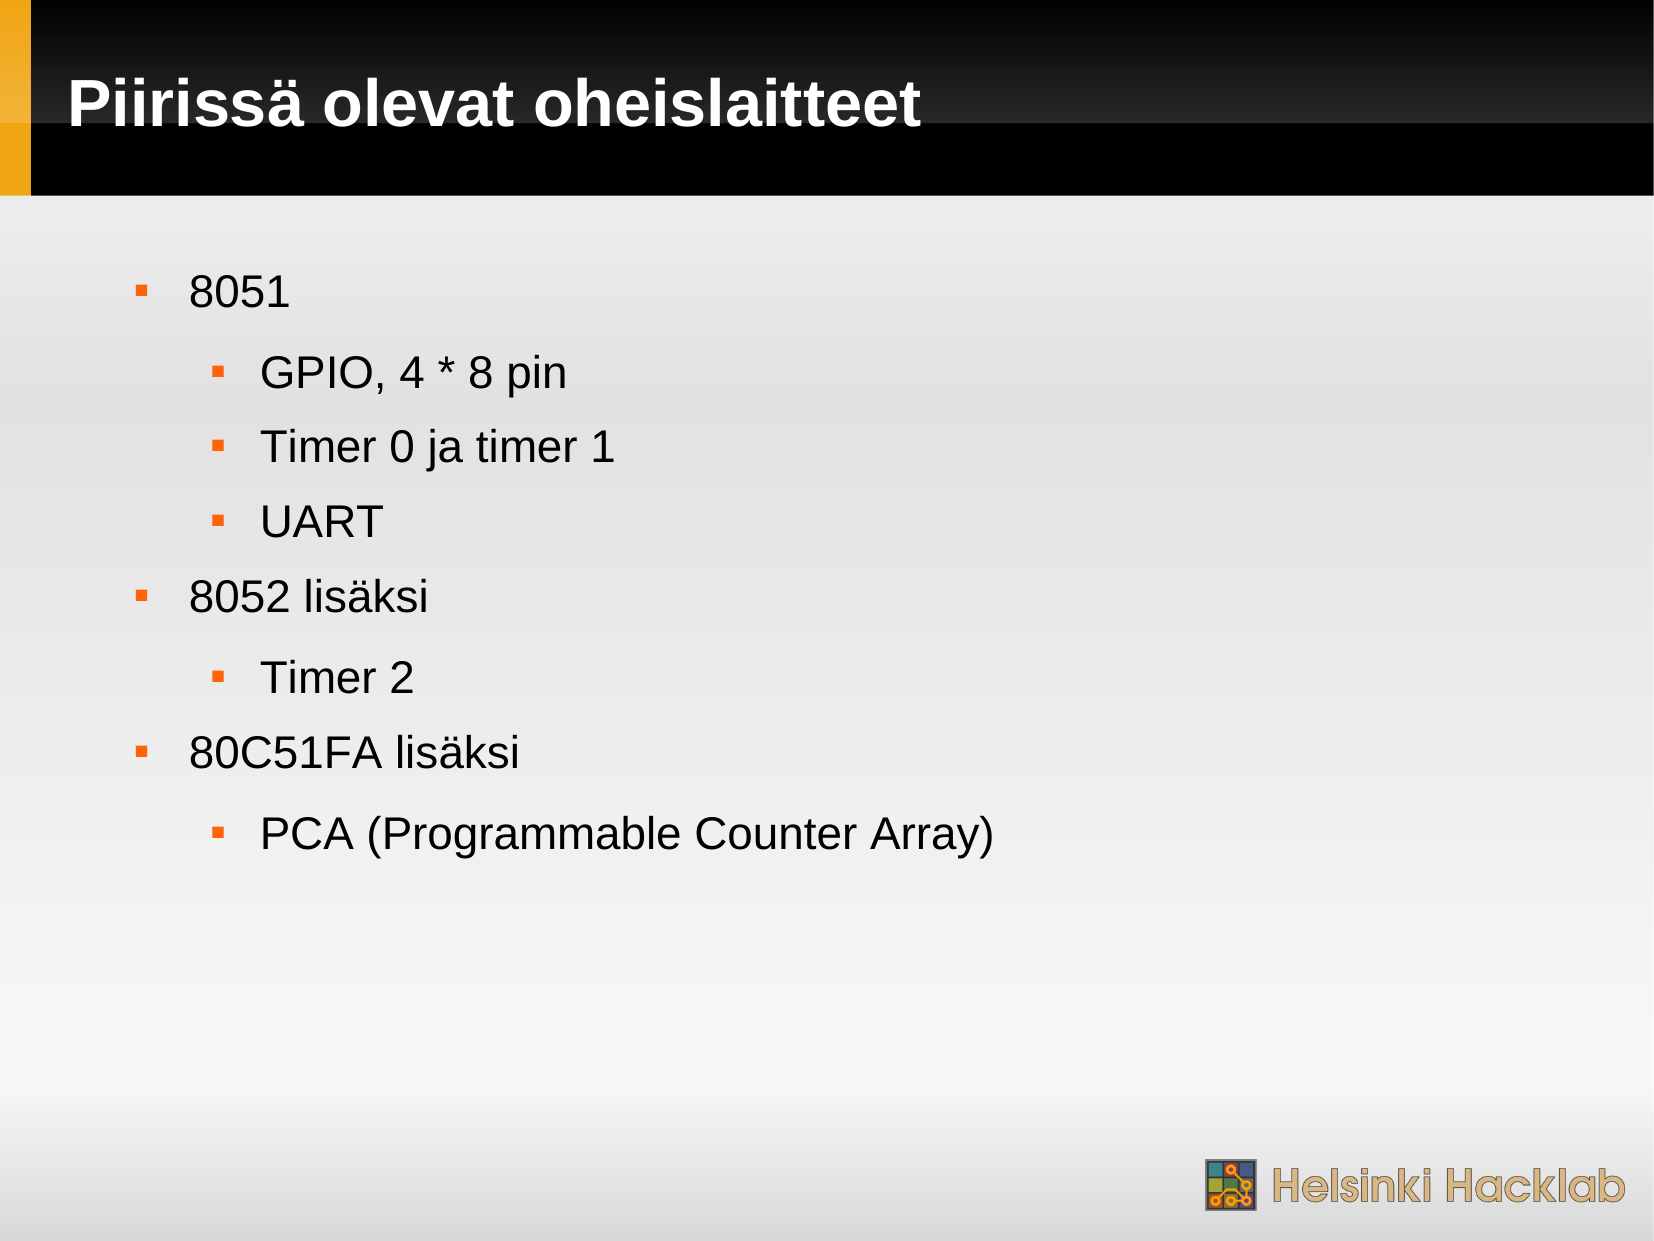

# Piirissä olevat oheislaitteet
8051
GPIO, 4 * 8 pin
Timer 0 ja timer 1
UART
8052 lisäksi
Timer 2
80C51FA lisäksi
PCA (Programmable Counter Array)